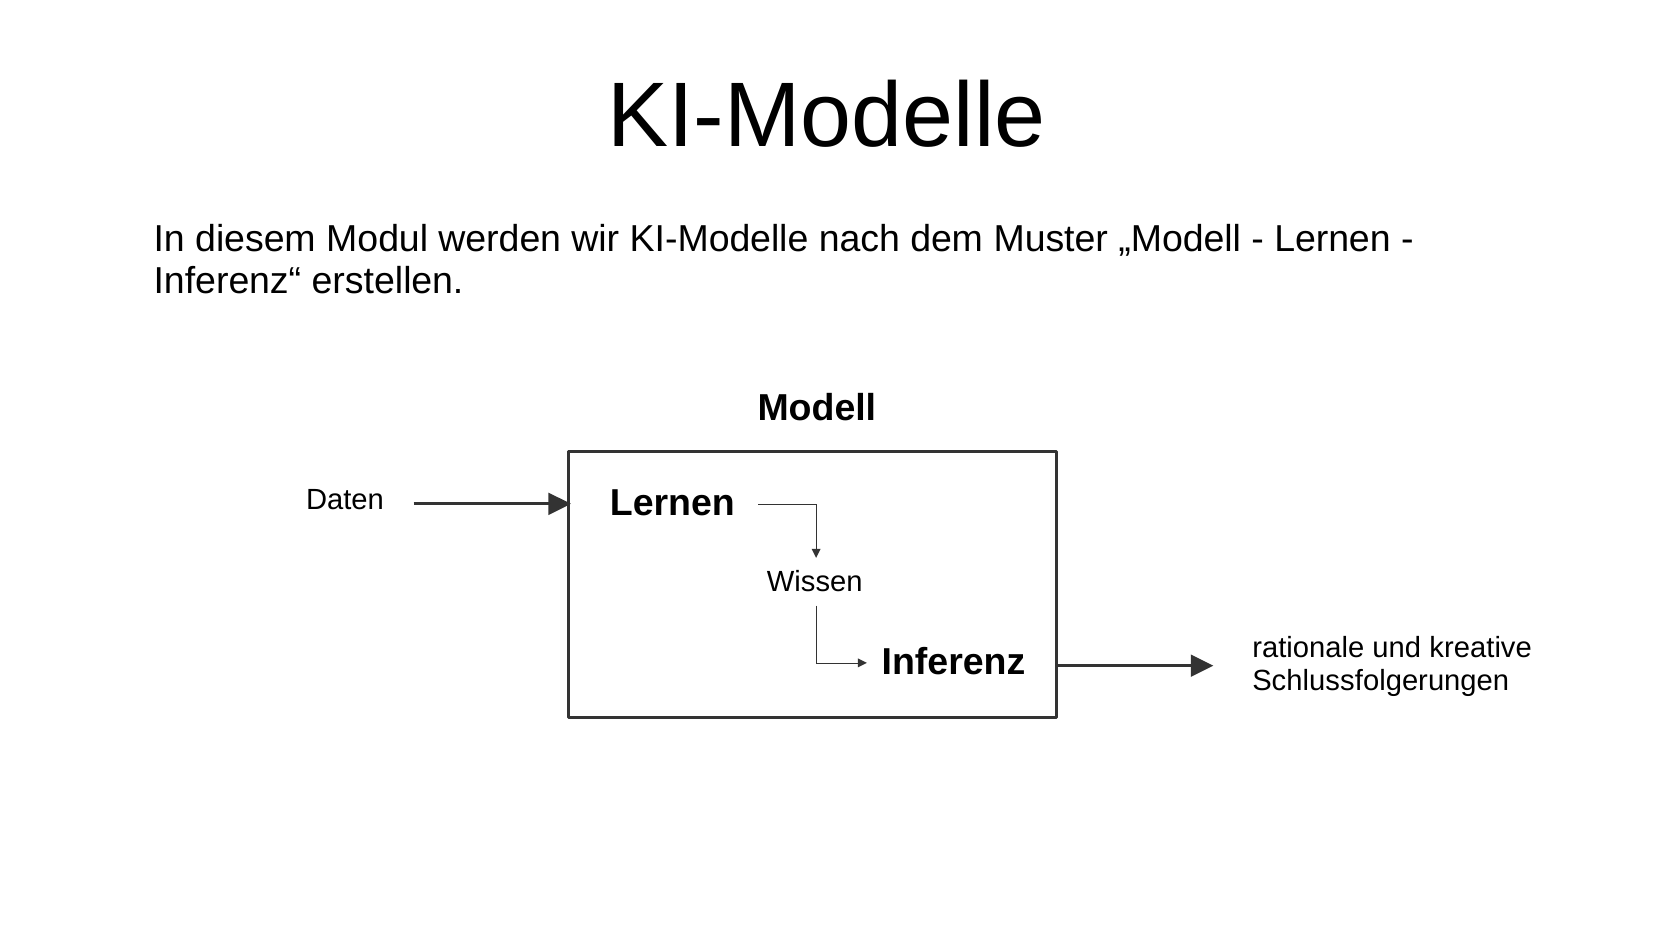

# KI-Modelle
In diesem Modul werden wir KI-Modelle nach dem Muster „Modell - Lernen - Inferenz“ erstellen.
Modell
Lernen
Daten
Wissen
rationale und kreative Schlussfolgerungen
Inferenz